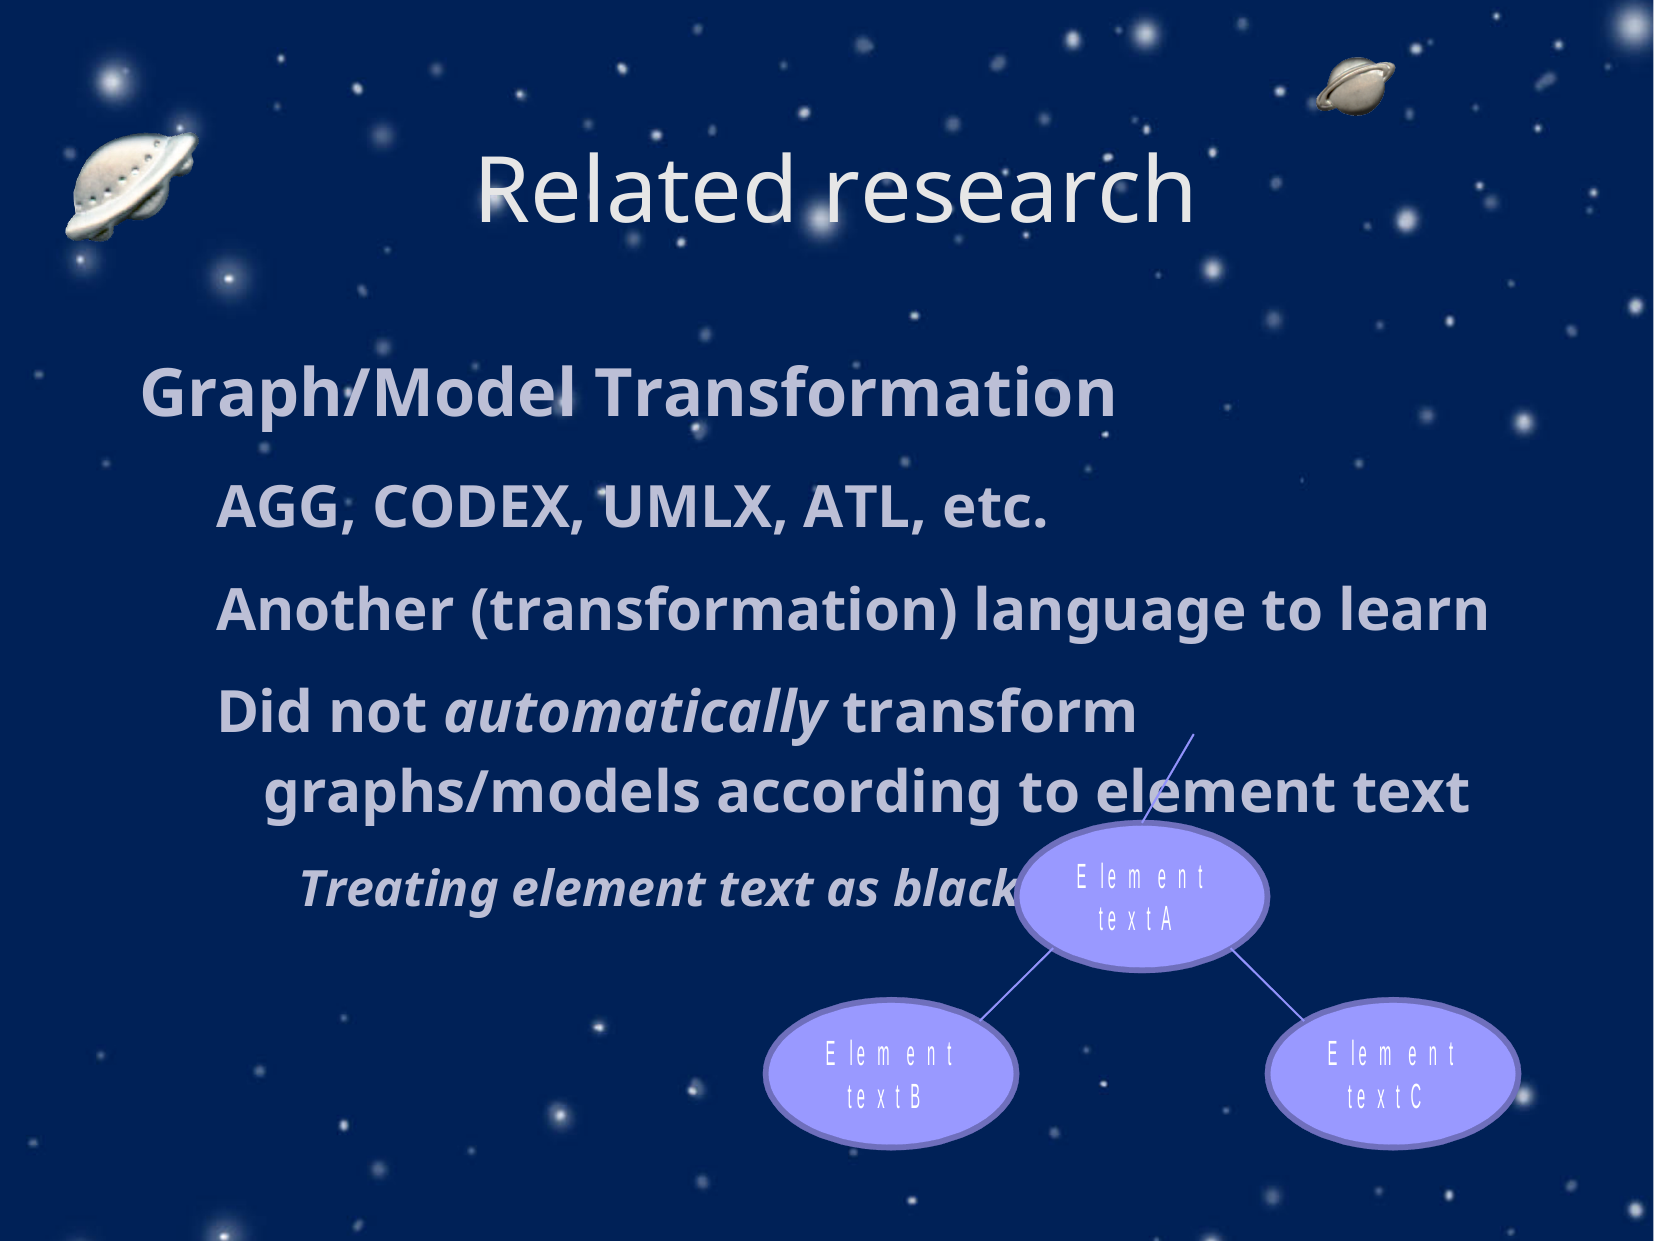

# Related research
Graph/Model Transformation
AGG, CODEX, UMLX, ATL, etc.
Another (transformation) language to learn
Did not automatically transform graphs/models according to element text
Treating element text as black box